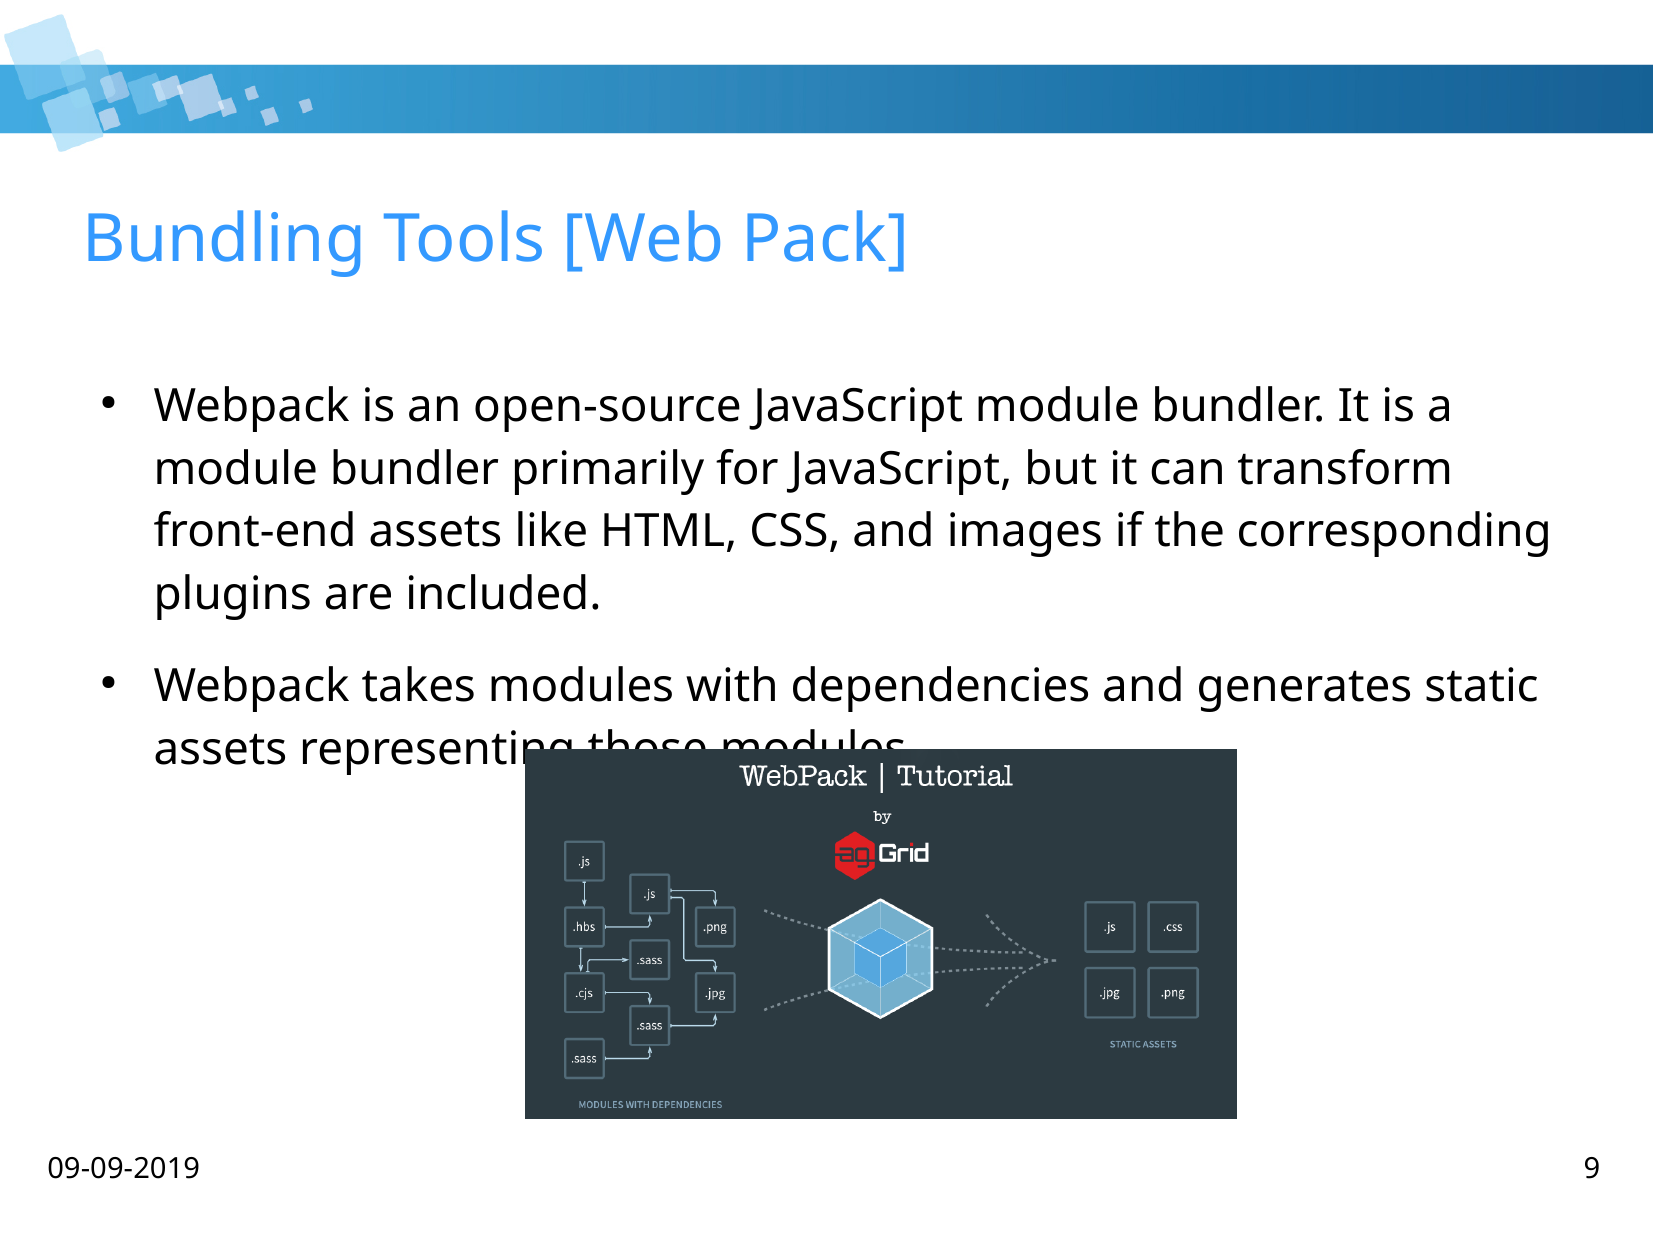

# Bundling Tools [Web Pack]
Webpack is an open-source JavaScript module bundler. It is a module bundler primarily for JavaScript, but it can transform front-end assets like HTML, CSS, and images if the corresponding plugins are included.
Webpack takes modules with dependencies and generates static assets representing those modules.
09-09-2019
9